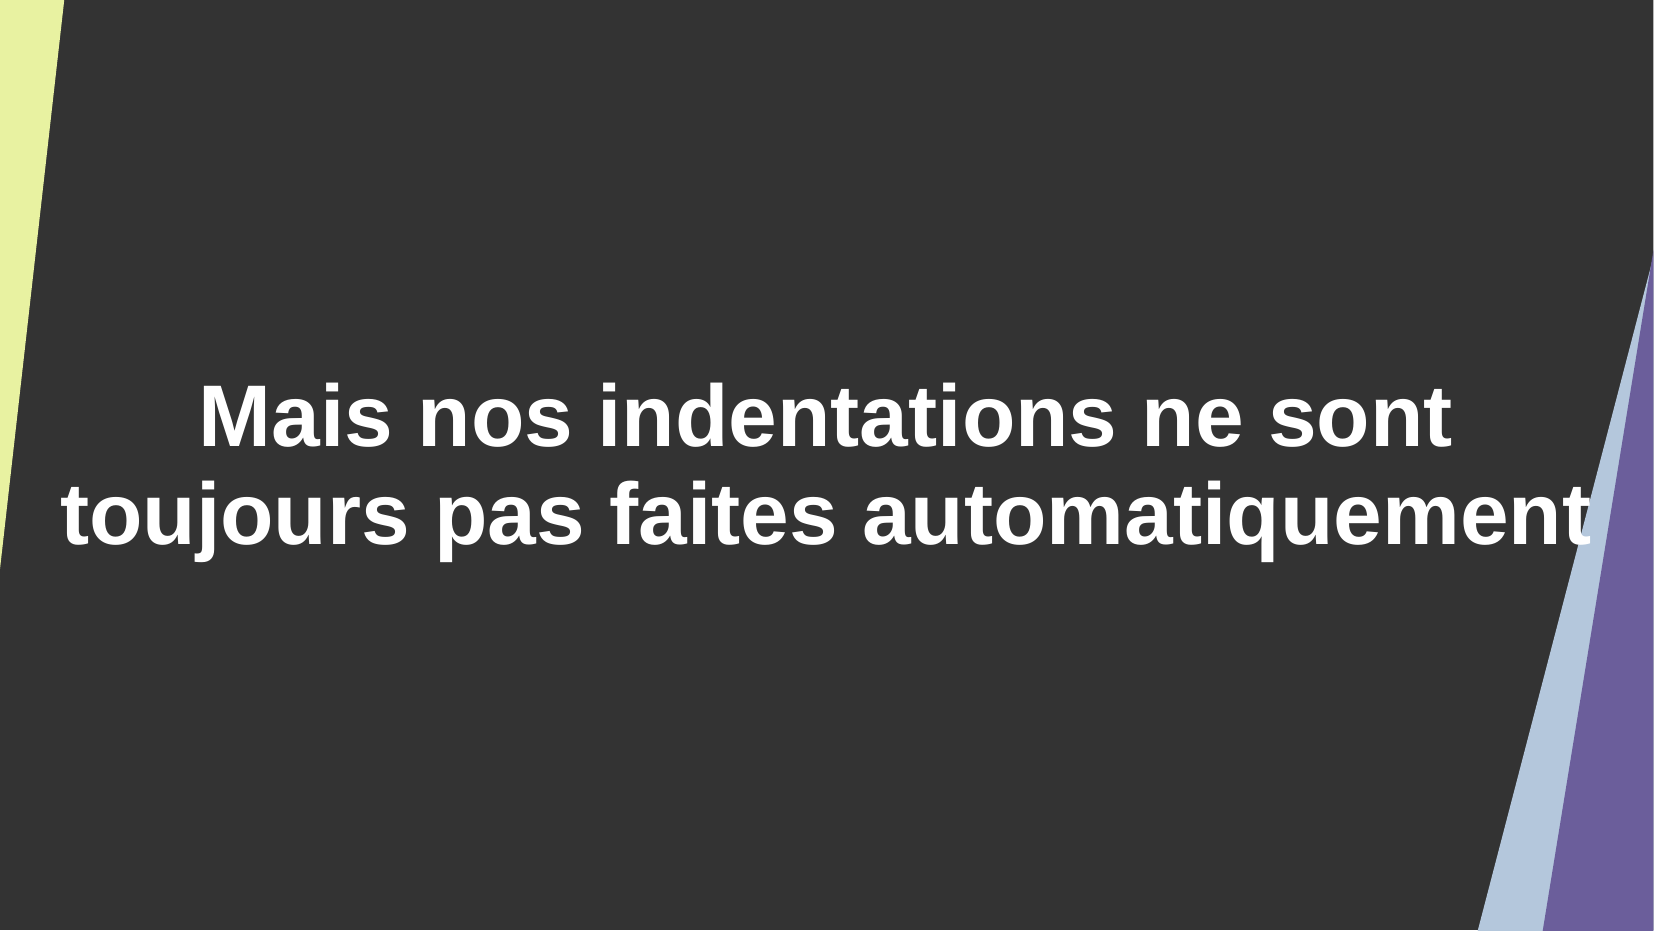

# Mais nos indentations ne sont toujours pas faites automatiquement